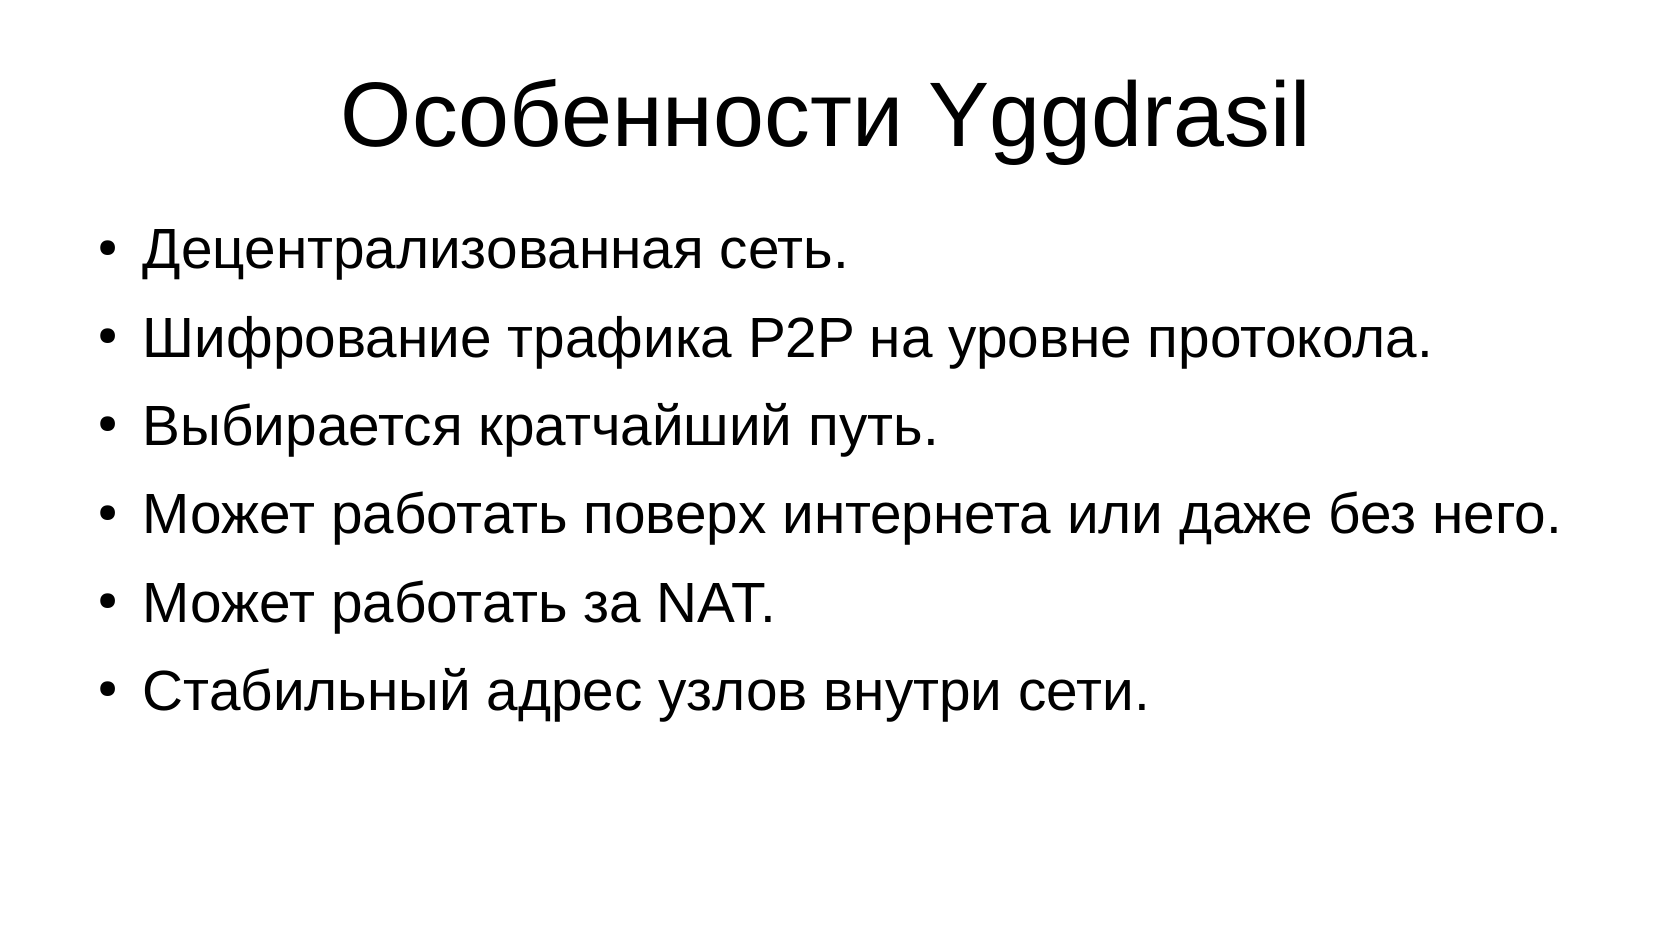

# Особенности Yggdrasil
Децентрализованная сеть.
Шифрование трафика P2P на уровне протокола.
Выбирается кратчайший путь.
Может работать поверх интернета или даже без него.
Может работать за NAT.
Стабильный адрес узлов внутри сети.